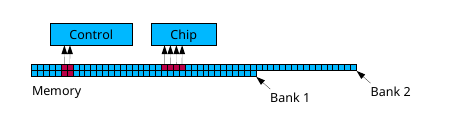

Control
Chip
Memory
Bank 2
Bank 1